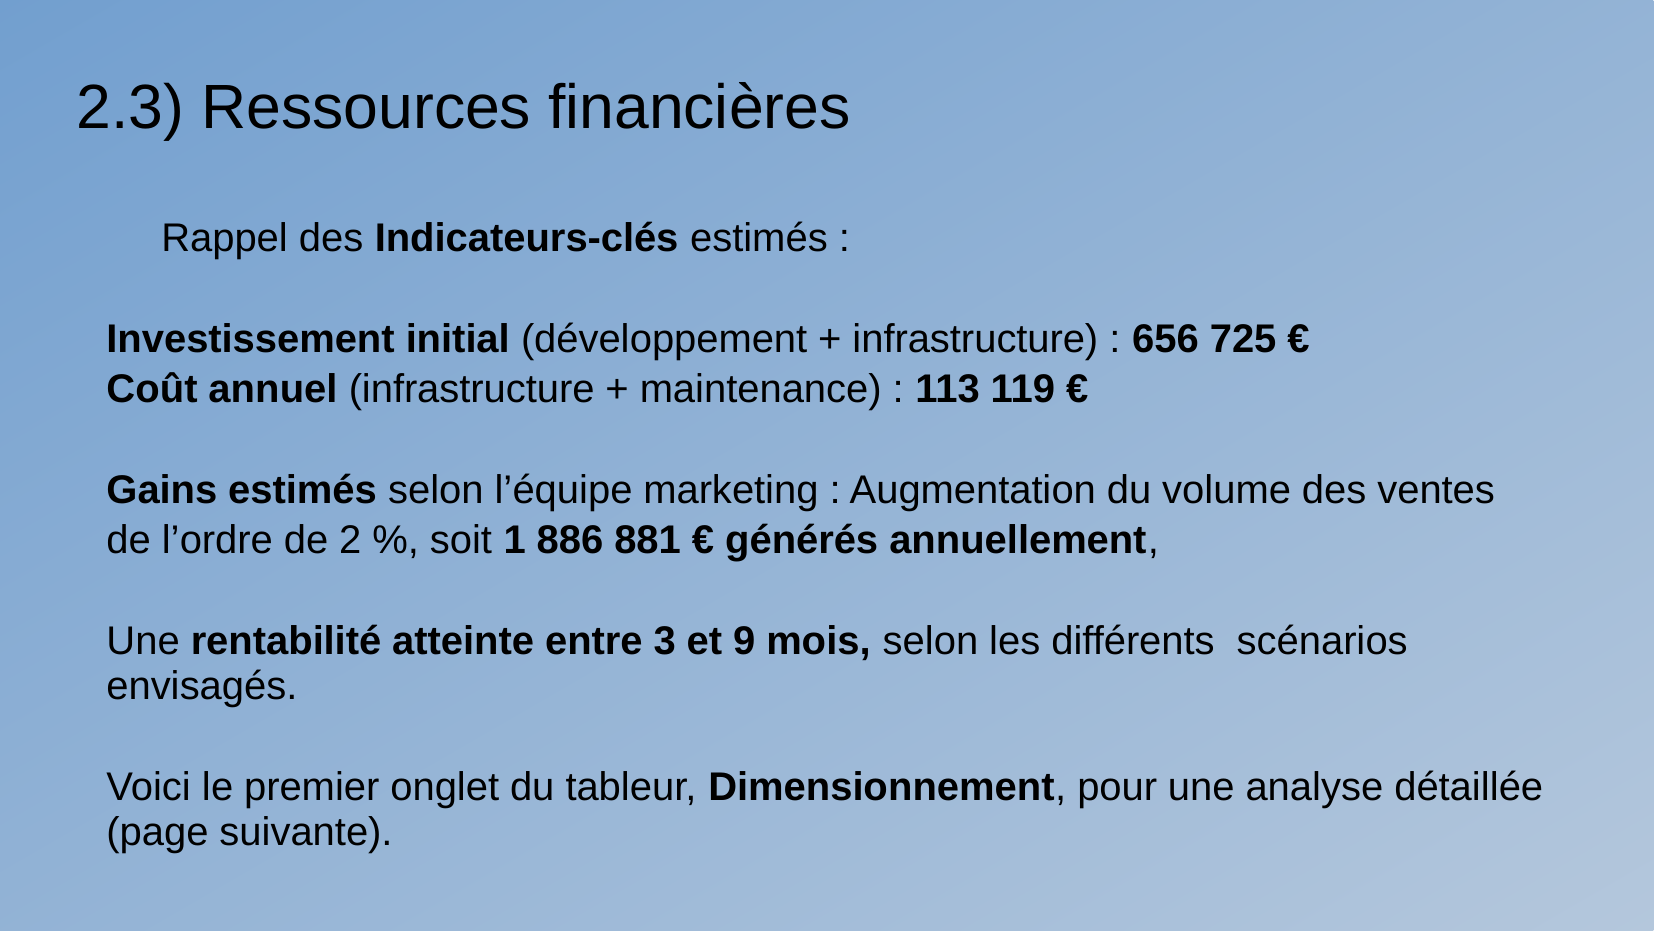

# 2.3) Ressources financières
 Rappel des Indicateurs-clés estimés :
Investissement initial (développement + infrastructure) : 656 725 €
Coût annuel (infrastructure + maintenance) : 113 119 €
Gains estimés selon l’équipe marketing : Augmentation du volume des ventes
de l’ordre de 2 %, soit 1 886 881 € générés annuellement,
Une rentabilité atteinte entre 3 et 9 mois, selon les différents scénarios envisagés.
Voici le premier onglet du tableur, Dimensionnement, pour une analyse détaillée (page suivante).